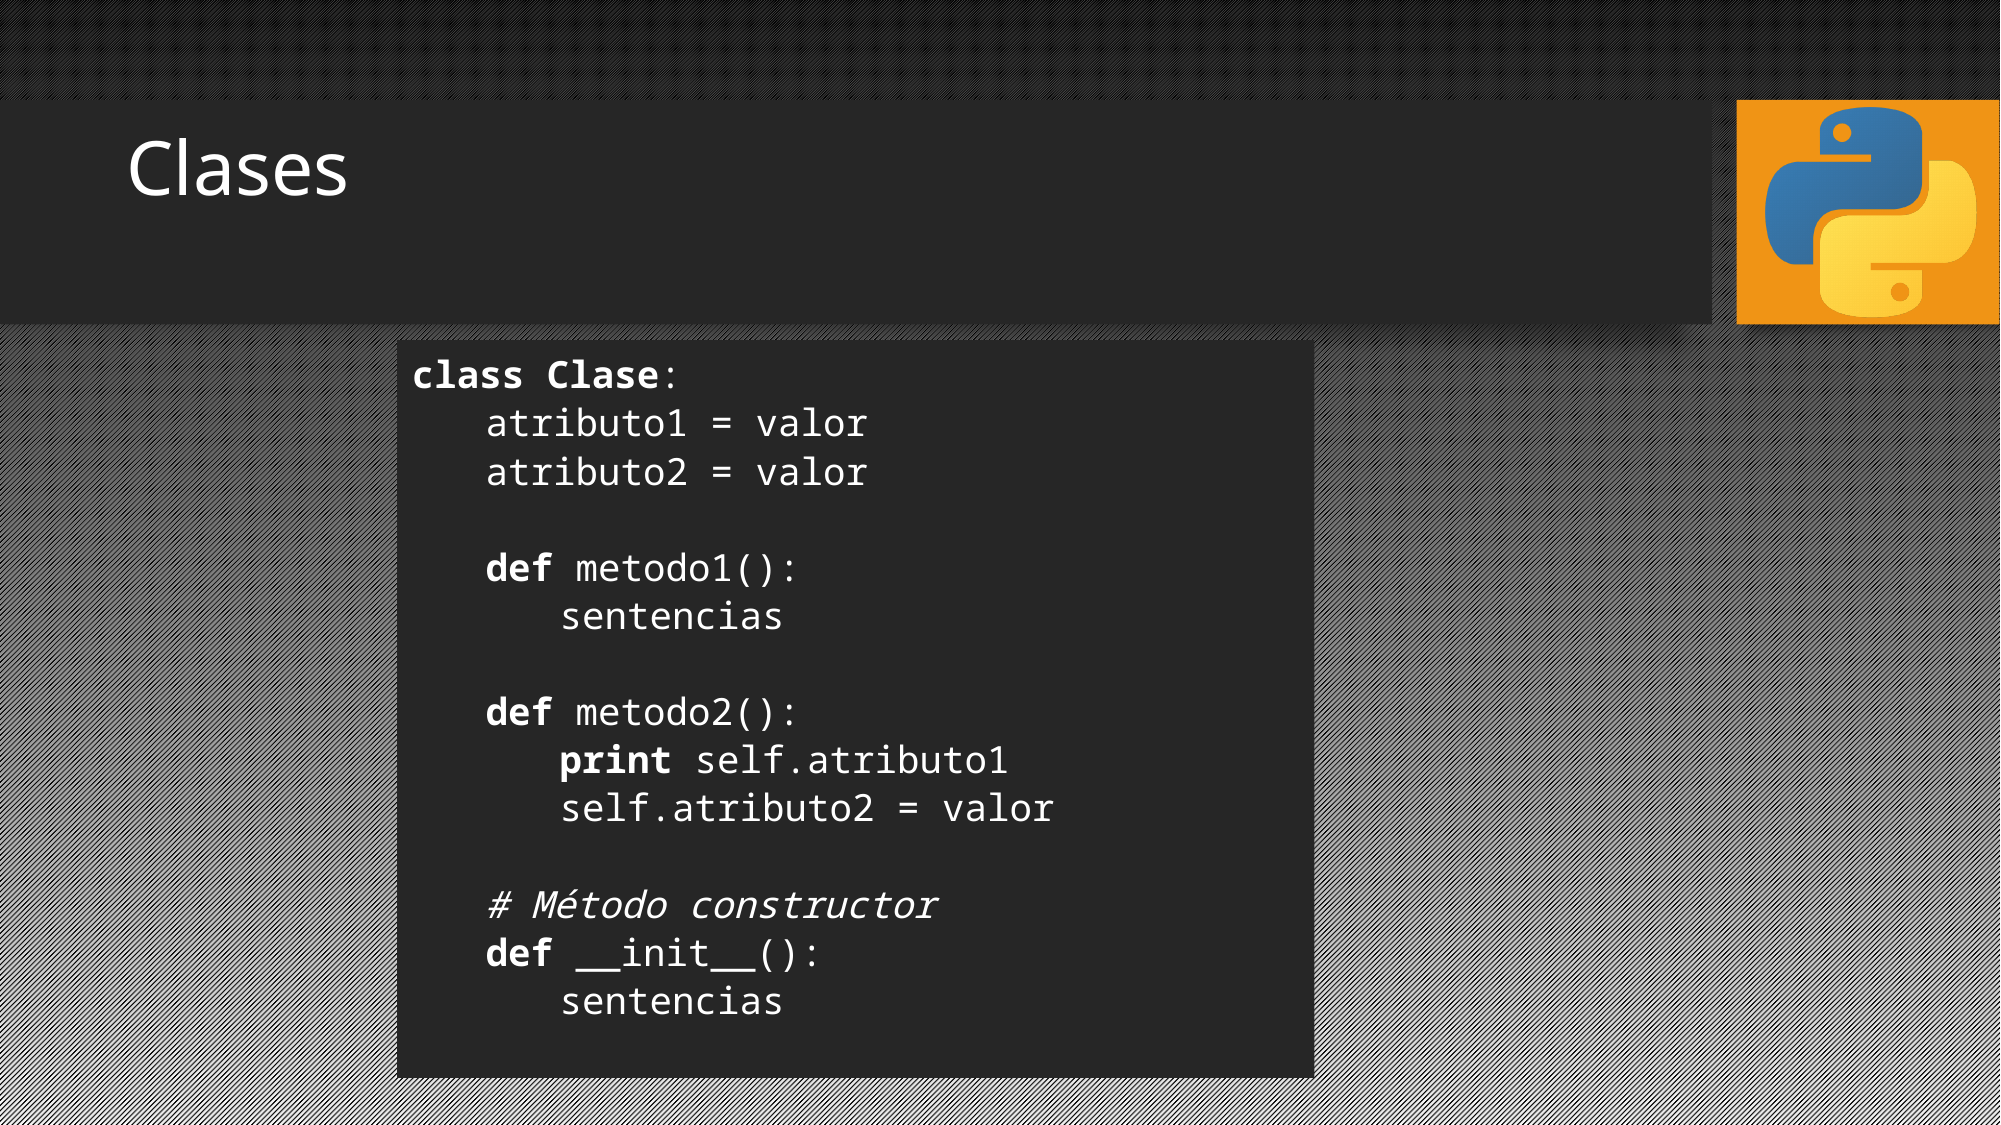

# Clases
class Clase:
	atributo1 = valor
	atributo2 = valor
	def metodo1():
		sentencias
	def metodo2():
		print self.atributo1
		self.atributo2 = valor
	# Método constructor
	def __init__():
		sentencias